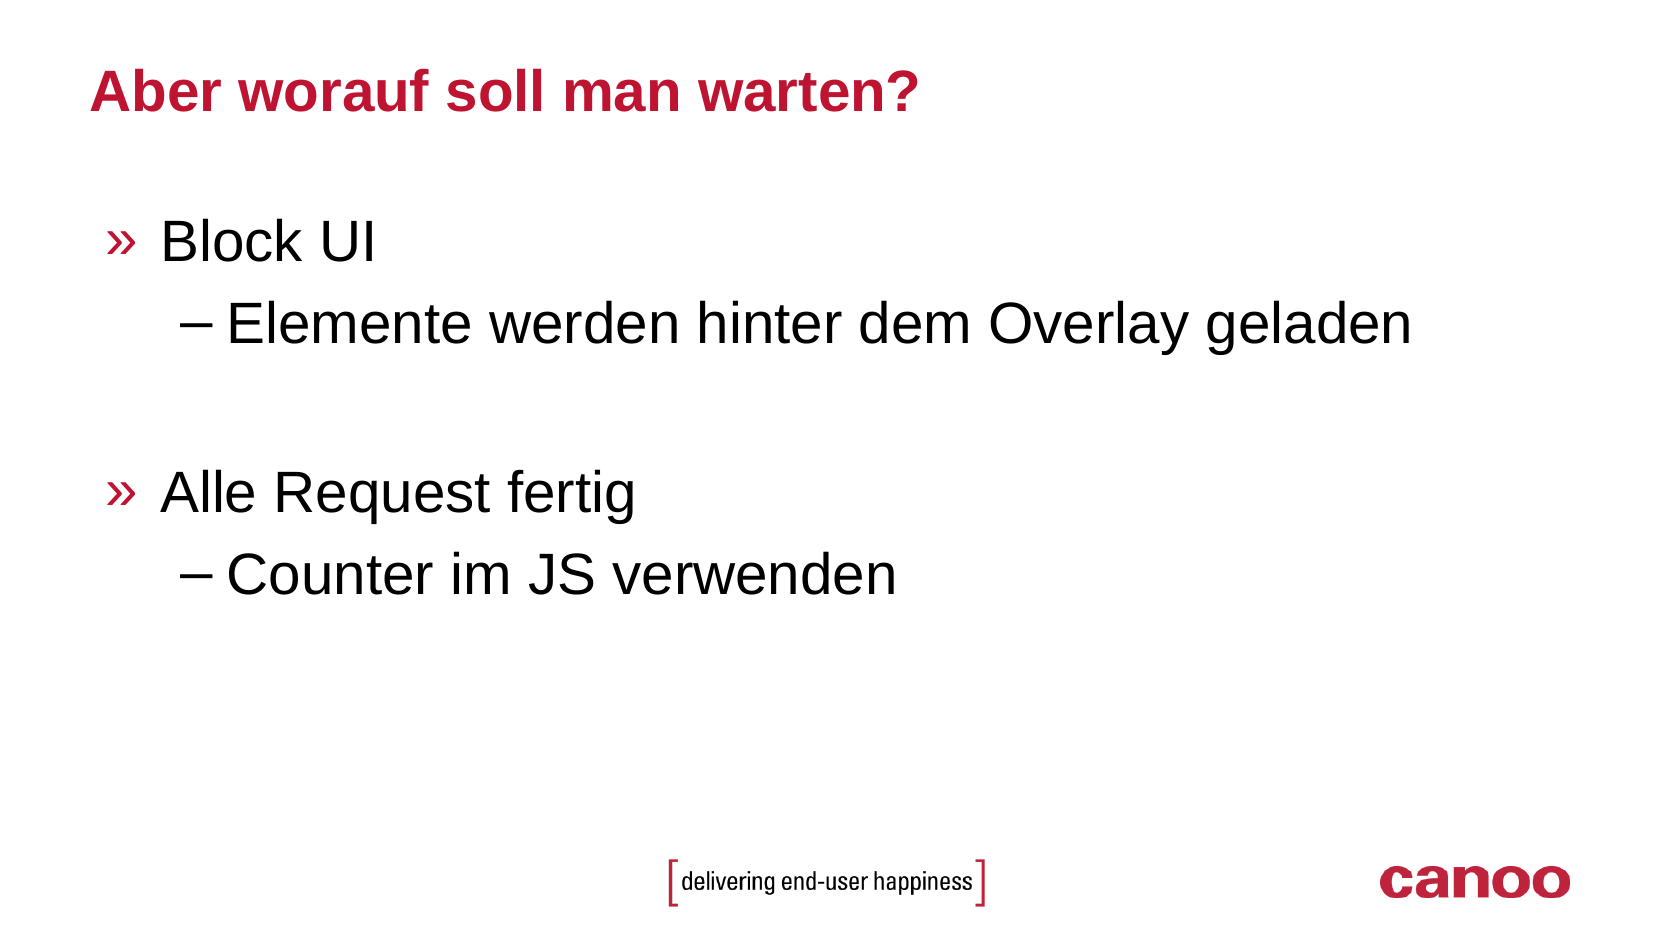

# Aber worauf soll man warten?
Block UI
Elemente werden hinter dem Overlay geladen
Alle Request fertig
Counter im JS verwenden